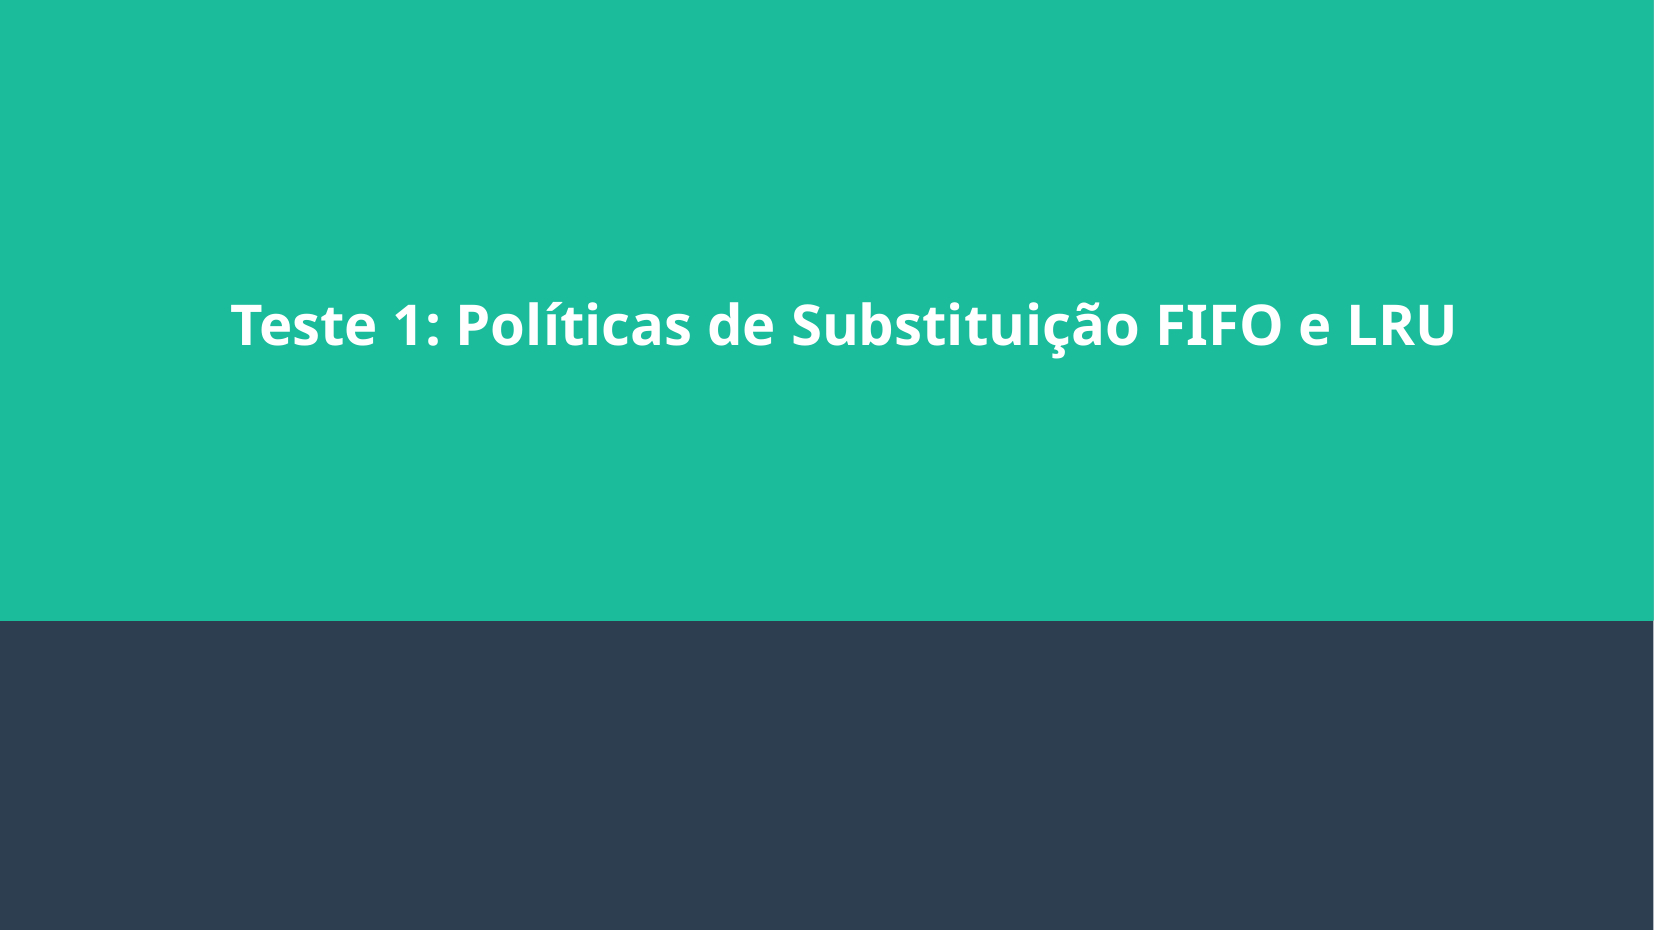

# Teste 1: Políticas de Substituição FIFO e LRU